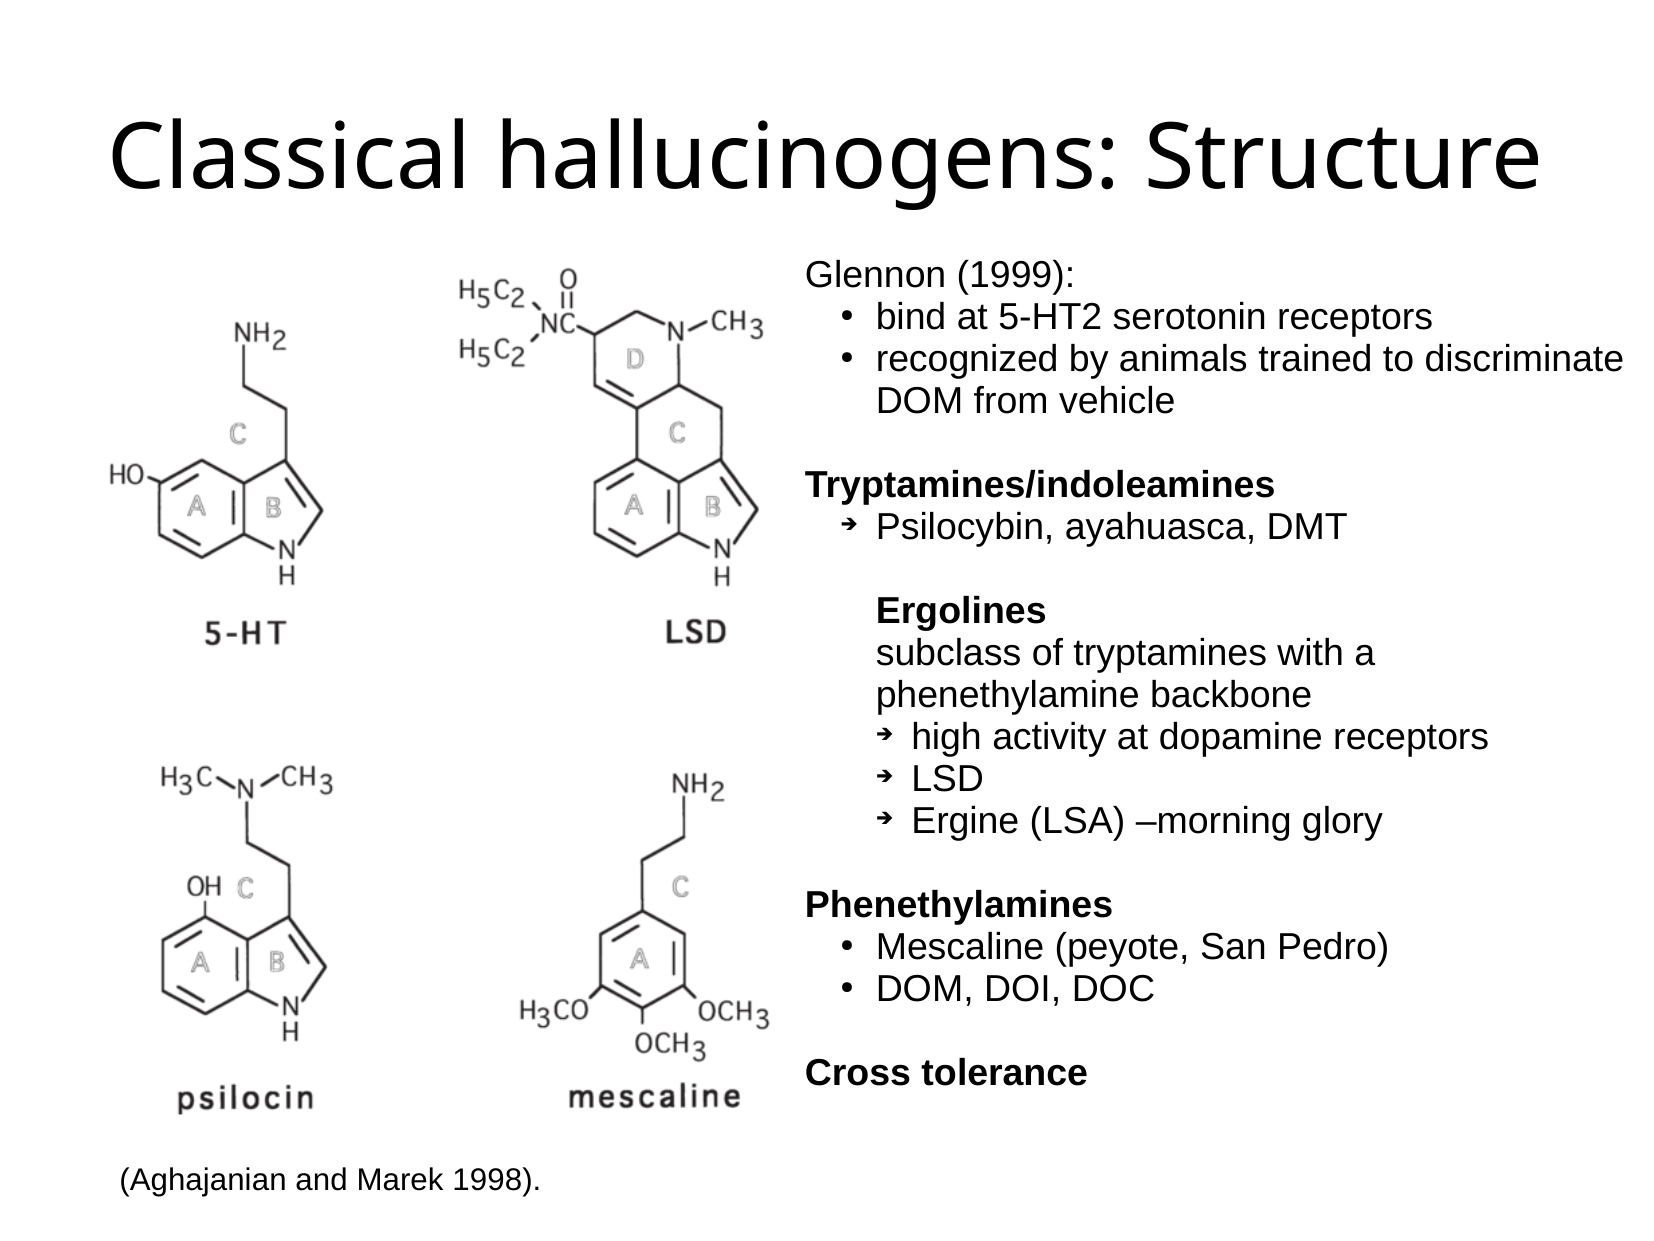

# Classical hallucinogens: Structure
Glennon (1999):
bind at 5-HT2 serotonin receptors
recognized by animals trained to discriminate DOM from vehicle
Tryptamines/indoleamines
Psilocybin, ayahuasca, DMT
Ergolines
subclass of tryptamines with a phenethylamine backbone
high activity at dopamine receptors
LSD
Ergine (LSA) –morning glory
Phenethylamines
Mescaline (peyote, San Pedro)
DOM, DOI, DOC
Cross tolerance
(Aghajanian and Marek 1998).